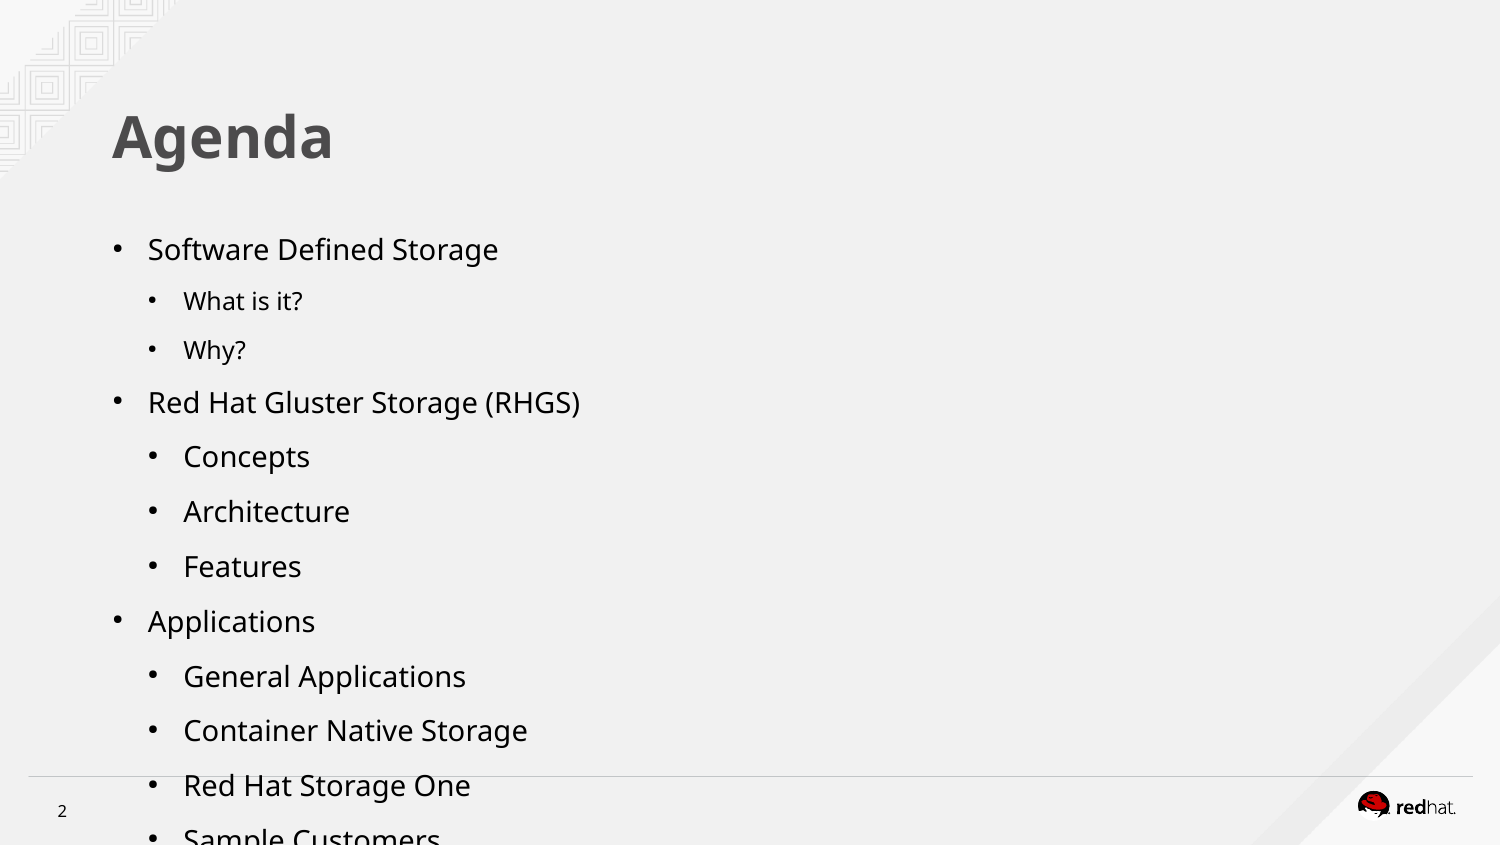

# Agenda
Software Defined Storage
What is it?
Why?
Red Hat Gluster Storage (RHGS)
Concepts
Architecture
Features
Applications
General Applications
Container Native Storage
Red Hat Storage One
Sample Customers
2